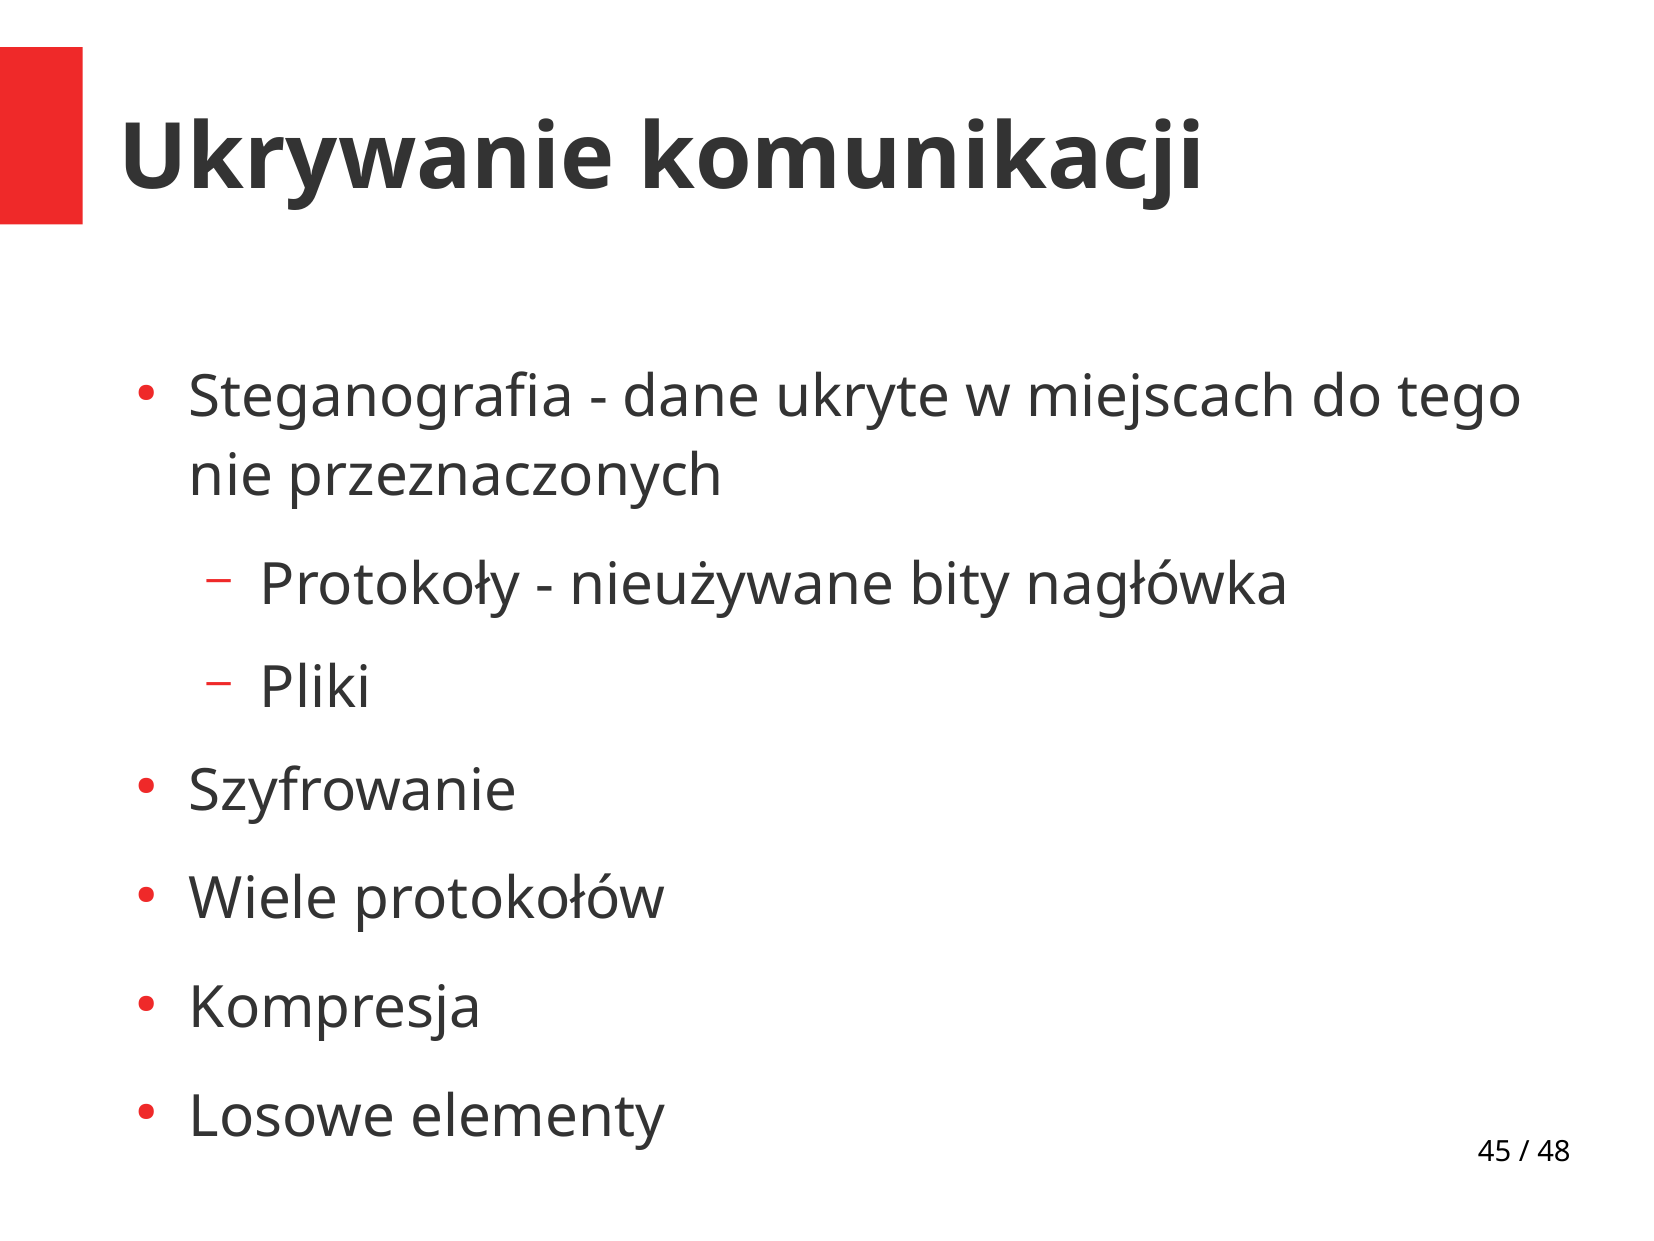

# Ukrywanie komunikacji
Steganografia - dane ukryte w miejscach do tego nie przeznaczonych
Protokoły - nieużywane bity nagłówka
Pliki
Szyfrowanie
Wiele protokołów
Kompresja
Losowe elementy
45